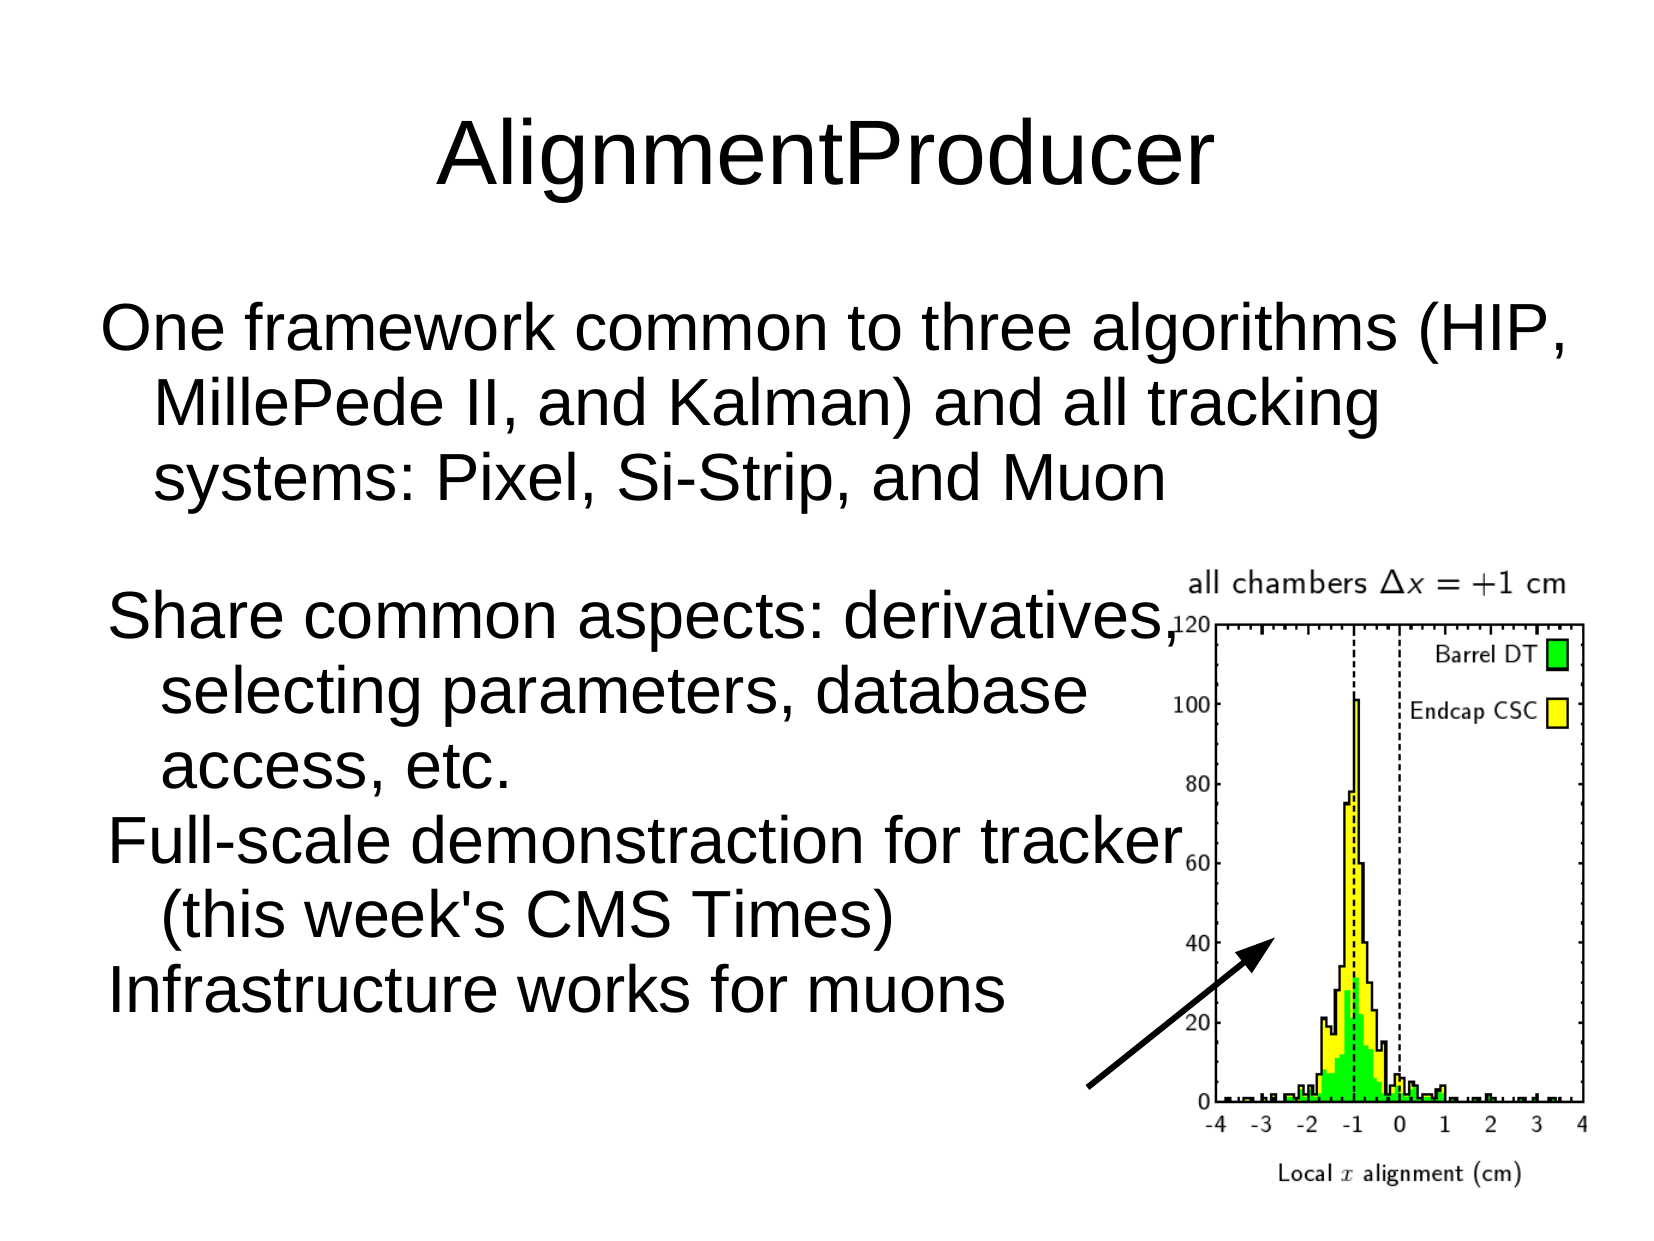

# AlignmentProducer
One framework common to three algorithms (HIP, MillePede II, and Kalman) and all tracking systems: Pixel, Si-Strip, and Muon
Share common aspects: derivatives, selecting parameters, database access, etc.
Full-scale demonstraction for tracker (this week's CMS Times)
Infrastructure works for muons